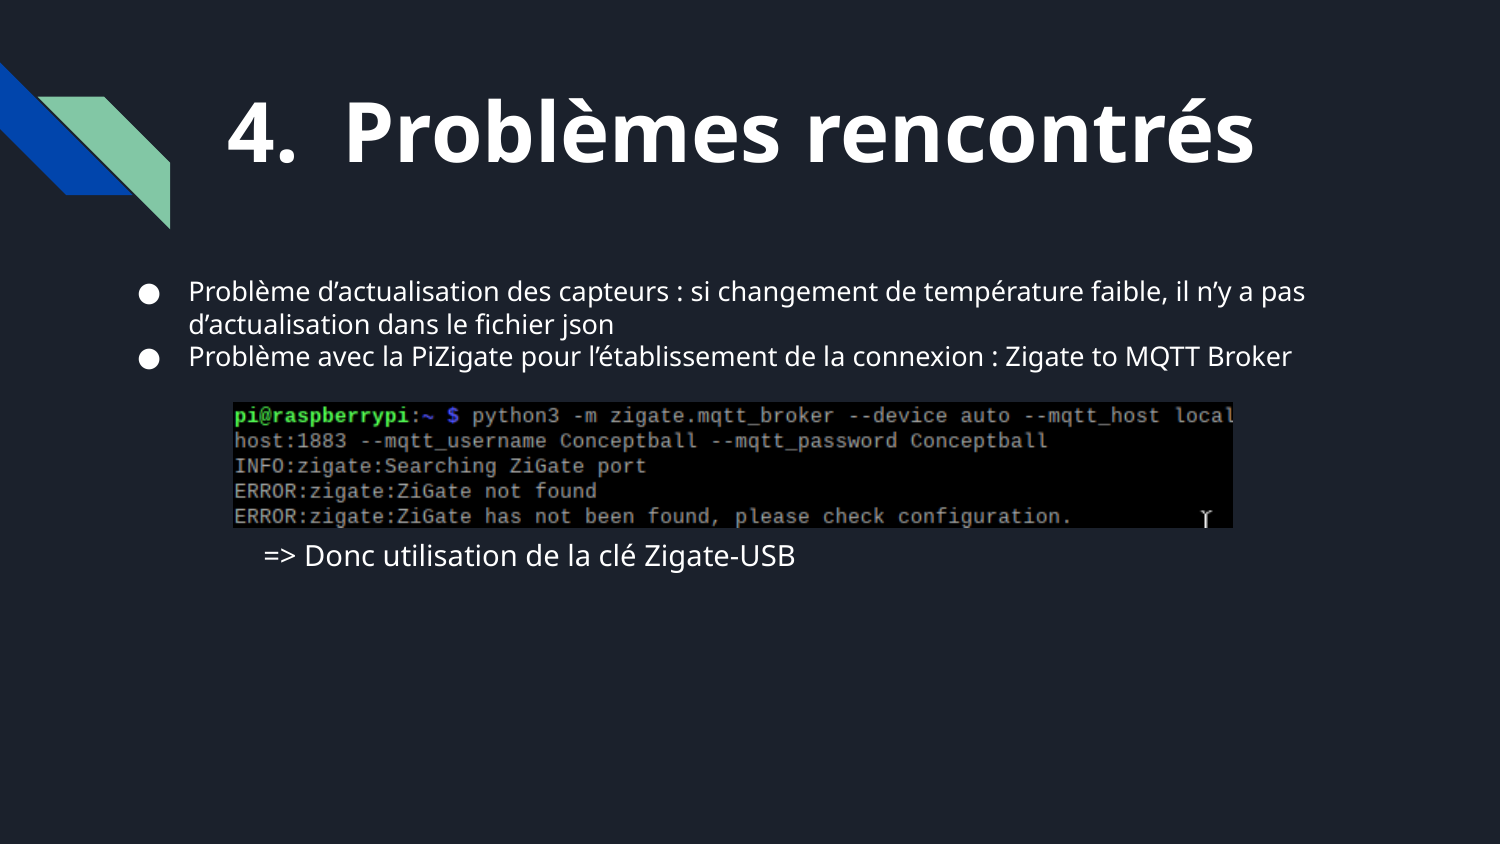

# 4. Problèmes rencontrés
Problème d’actualisation des capteurs : si changement de température faible, il n’y a pas d’actualisation dans le fichier json
Problème avec la PiZigate pour l’établissement de la connexion : Zigate to MQTT Broker
=> Donc utilisation de la clé Zigate-USB